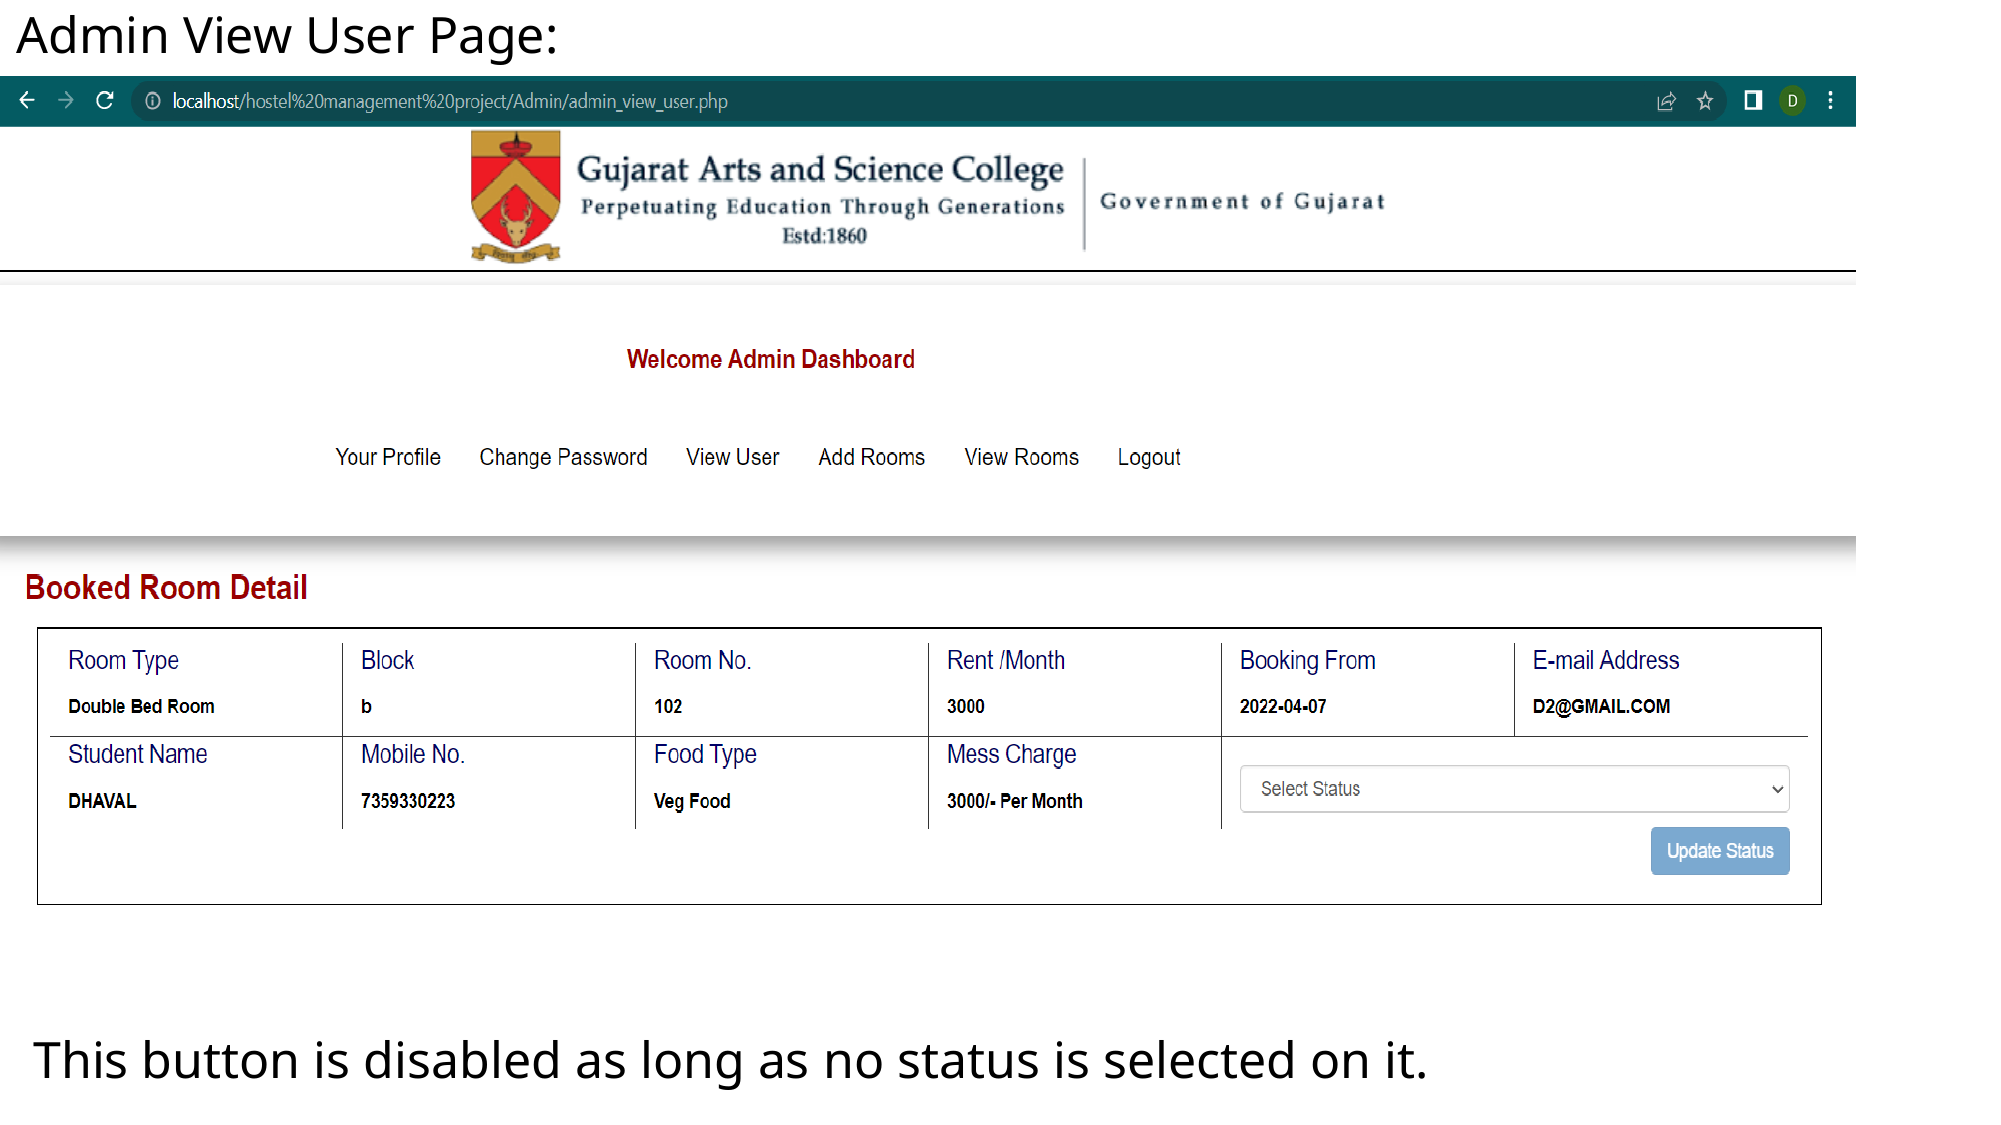

Admin View User Page:
This button is disabled as long as no status is selected on it.